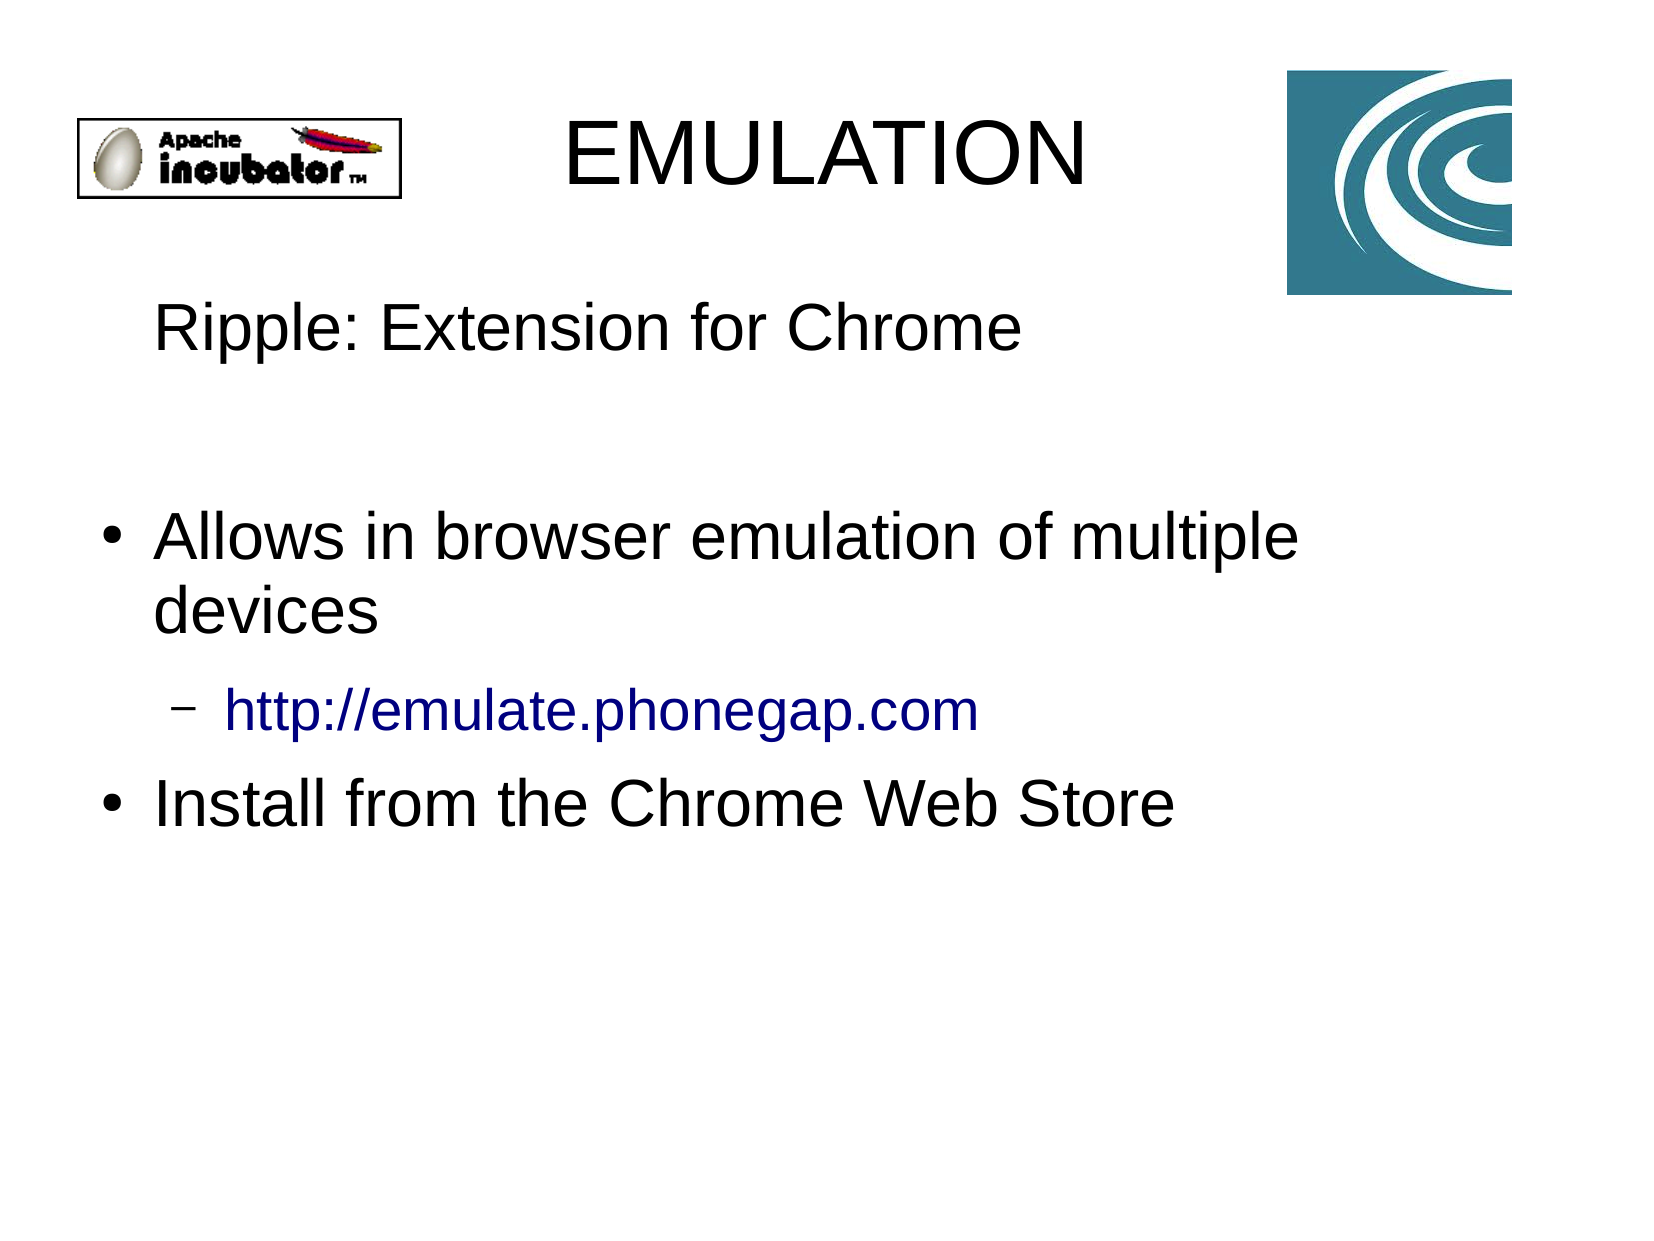

# EMULATION
Ripple: Extension for Chrome
Allows in browser emulation of multiple devices
http://emulate.phonegap.com
Install from the Chrome Web Store